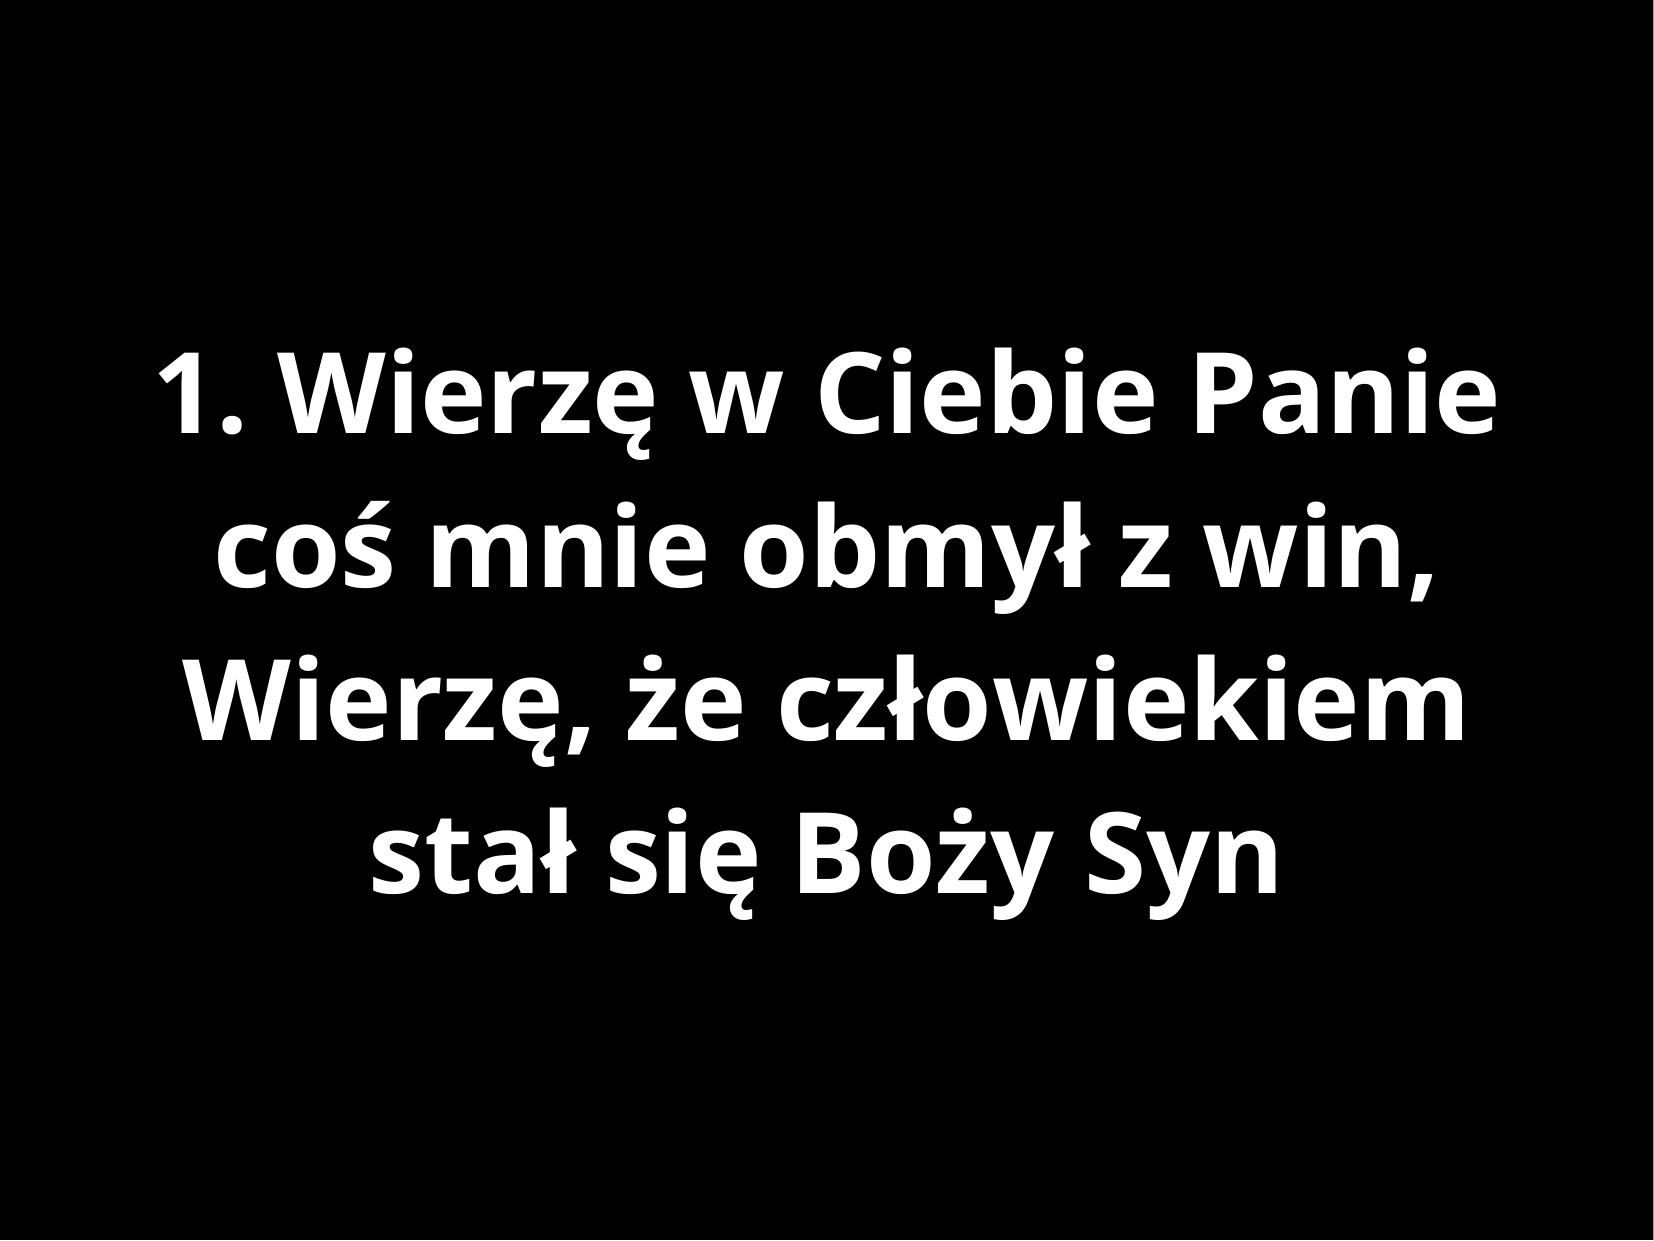

# 1. Wierzę w Ciebie Panie coś mnie obmył z win, Wierzę, że człowiekiem stał się Boży Syn